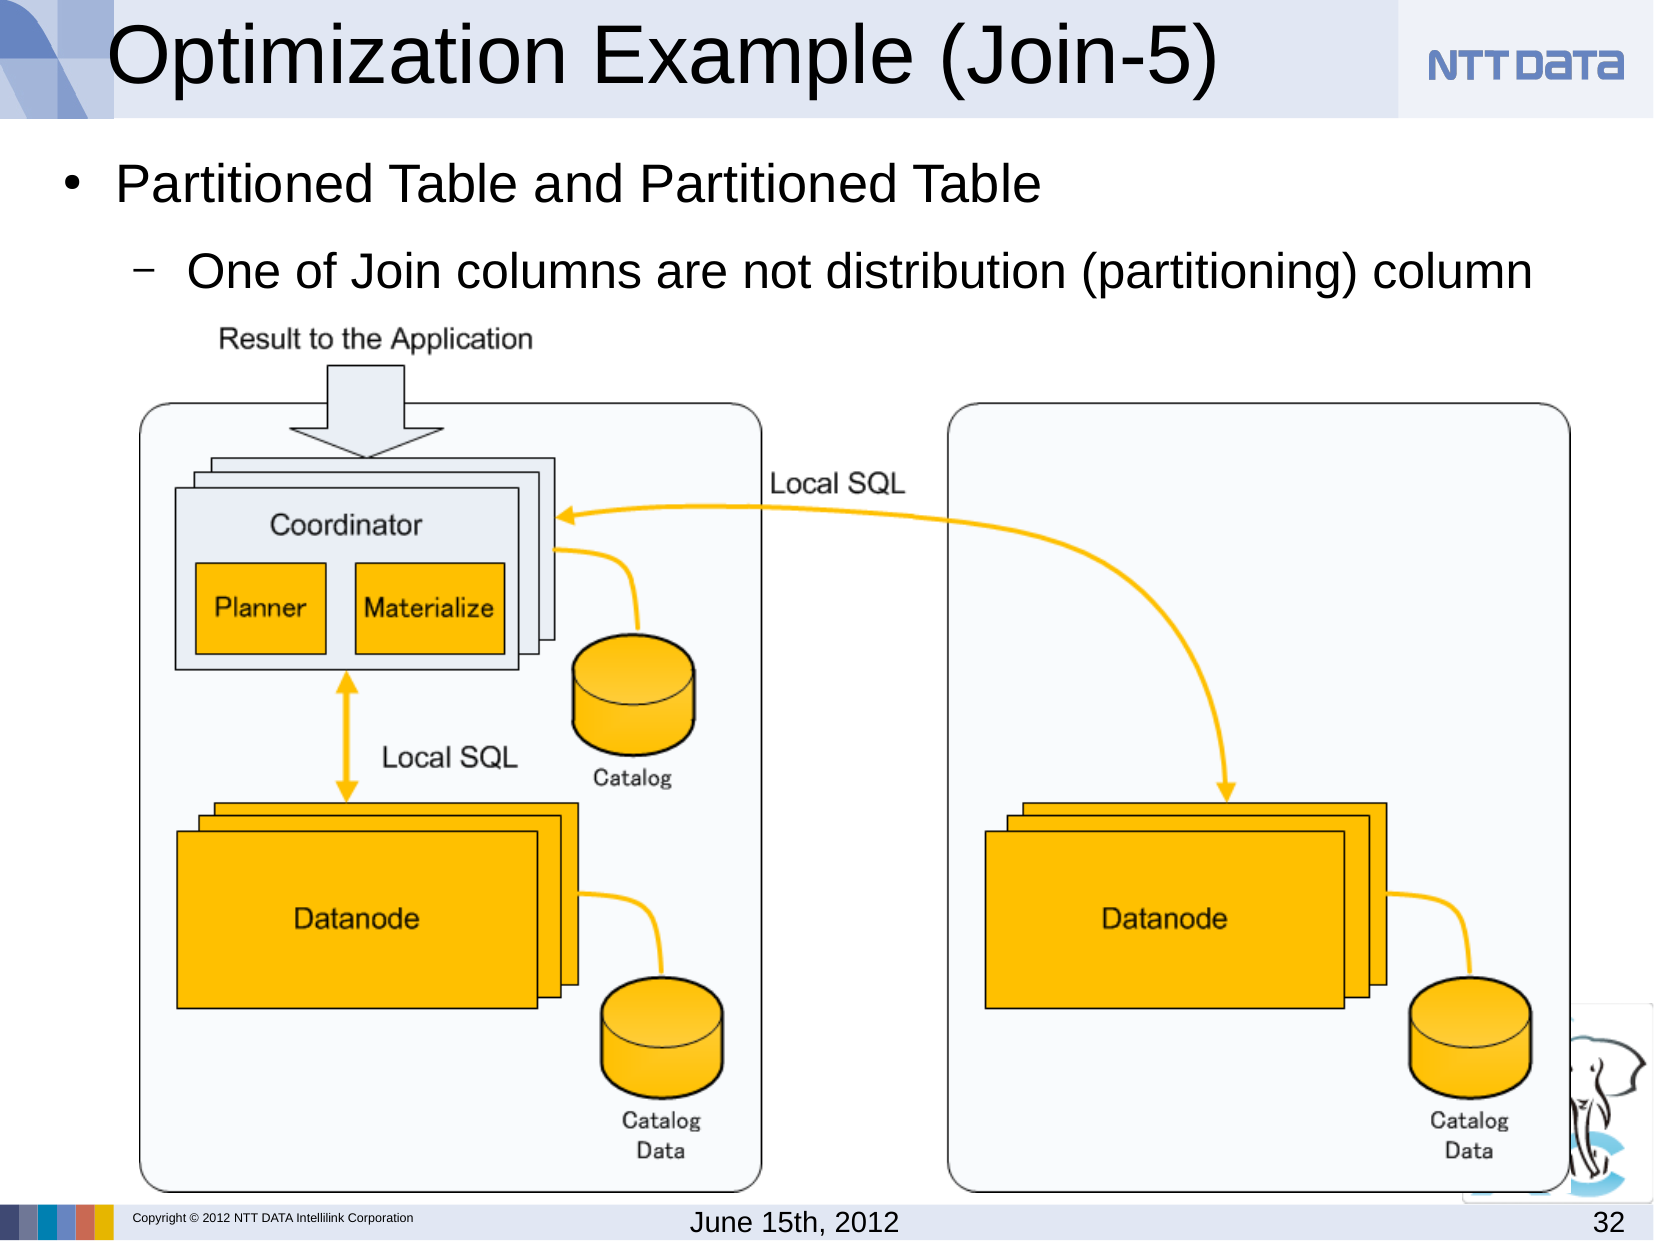

# Optimization Example (Join-5)
Partitioned Table and Partitioned Table
One of Join columns are not distribution (partitioning) column
June 15th, 2012
32